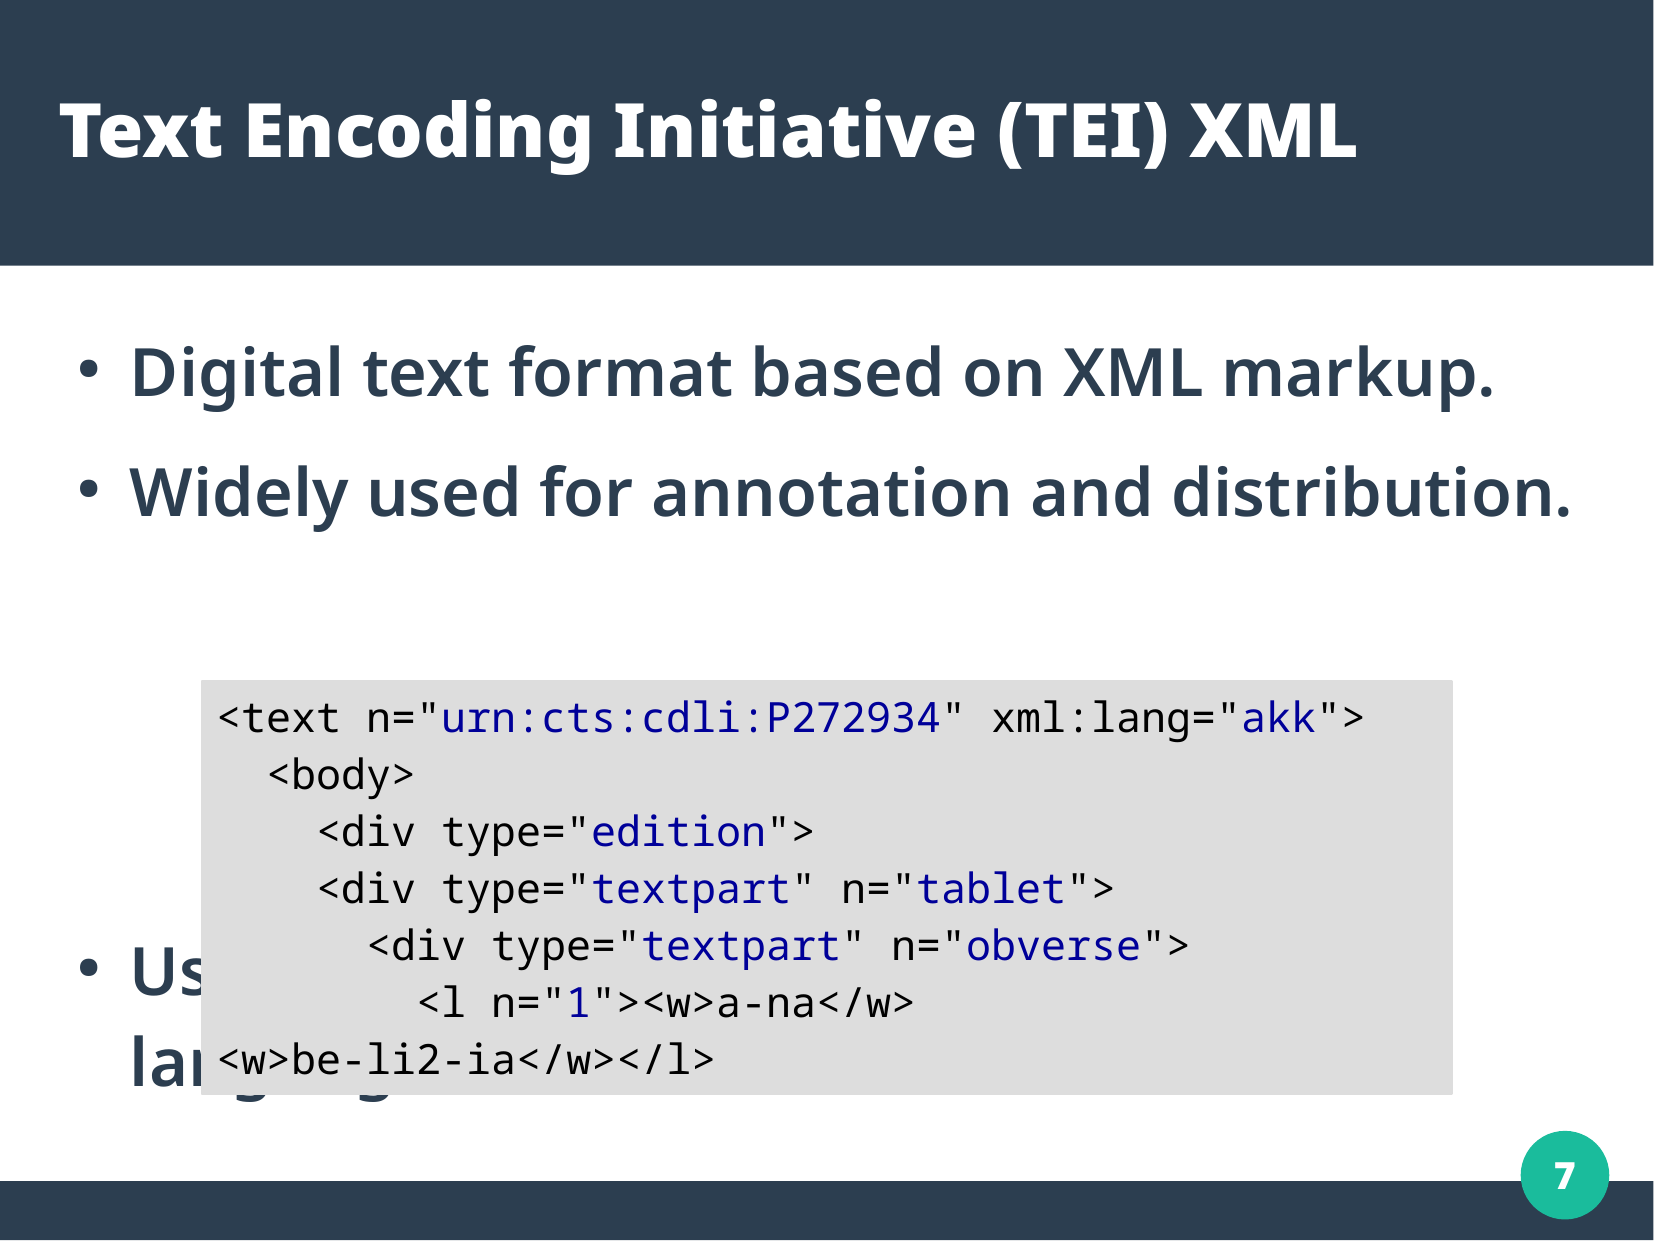

# Text Encoding Initiative (TEI) XML
Digital text format based on XML markup.
Widely used for annotation and distribution.
Used for many modern and ancient languages.
<text n="urn:cts:cdli:P272934" xml:lang="akk">
 <body>
 <div type="edition">
 <div type="textpart" n="tablet">
 <div type="textpart" n="obverse">
 <l n="1"><w>a-na</w> <w>be-li2-ia</w></l>
7